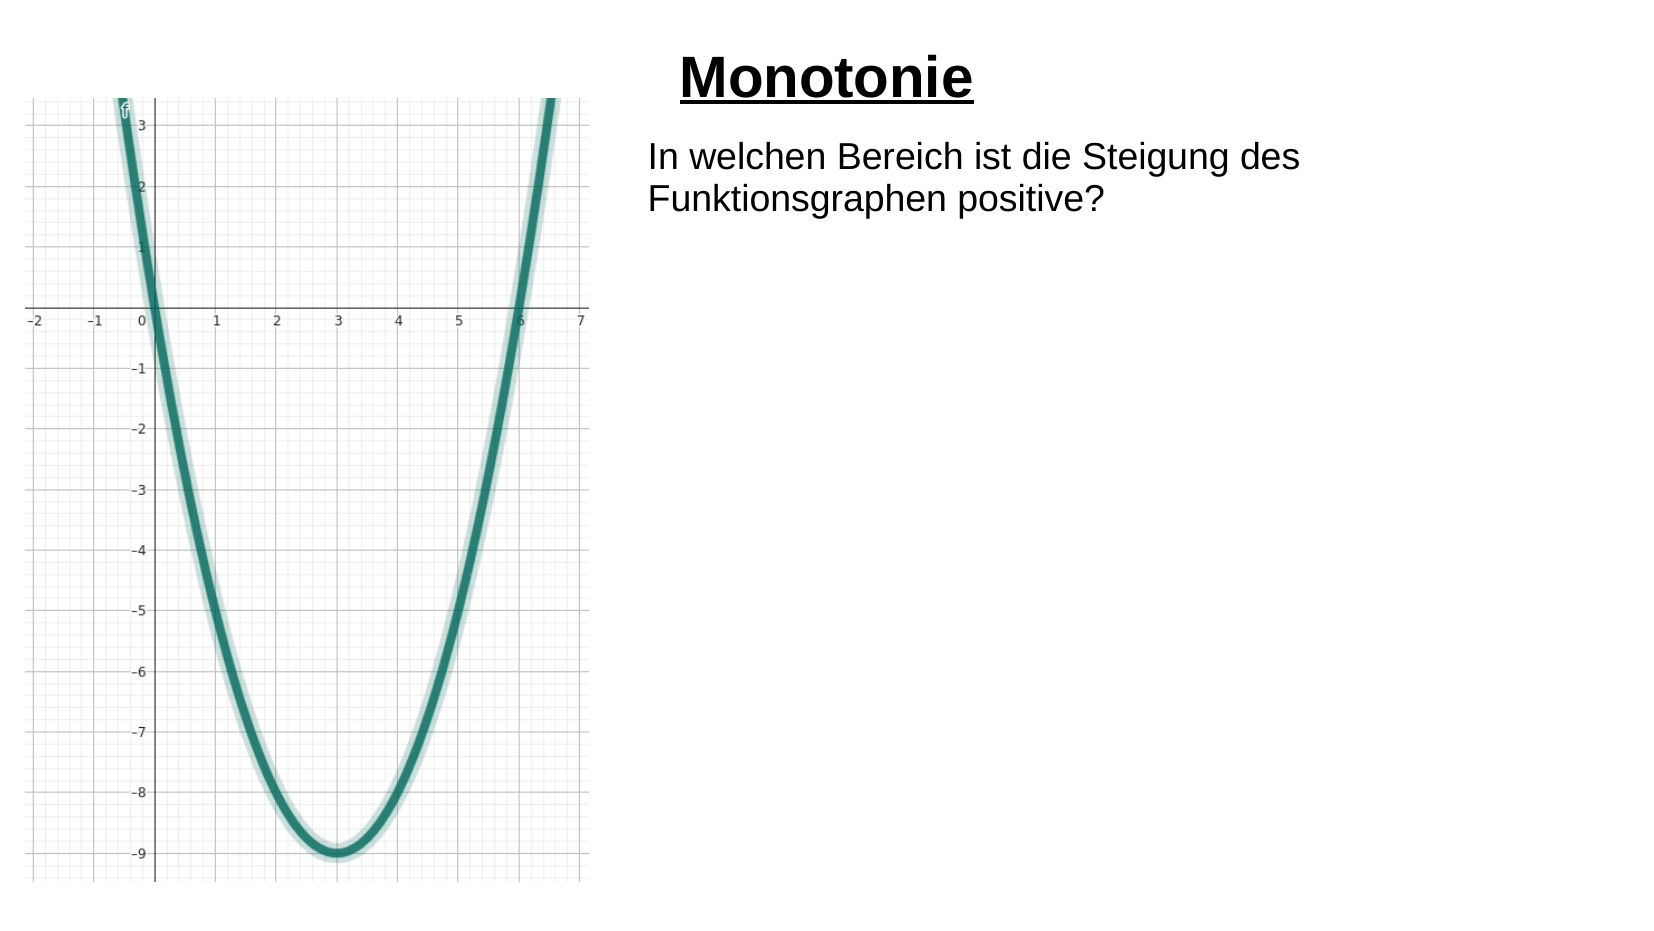

# Monotonie
In welchen Bereich ist die Steigung des Funktionsgraphen positive?